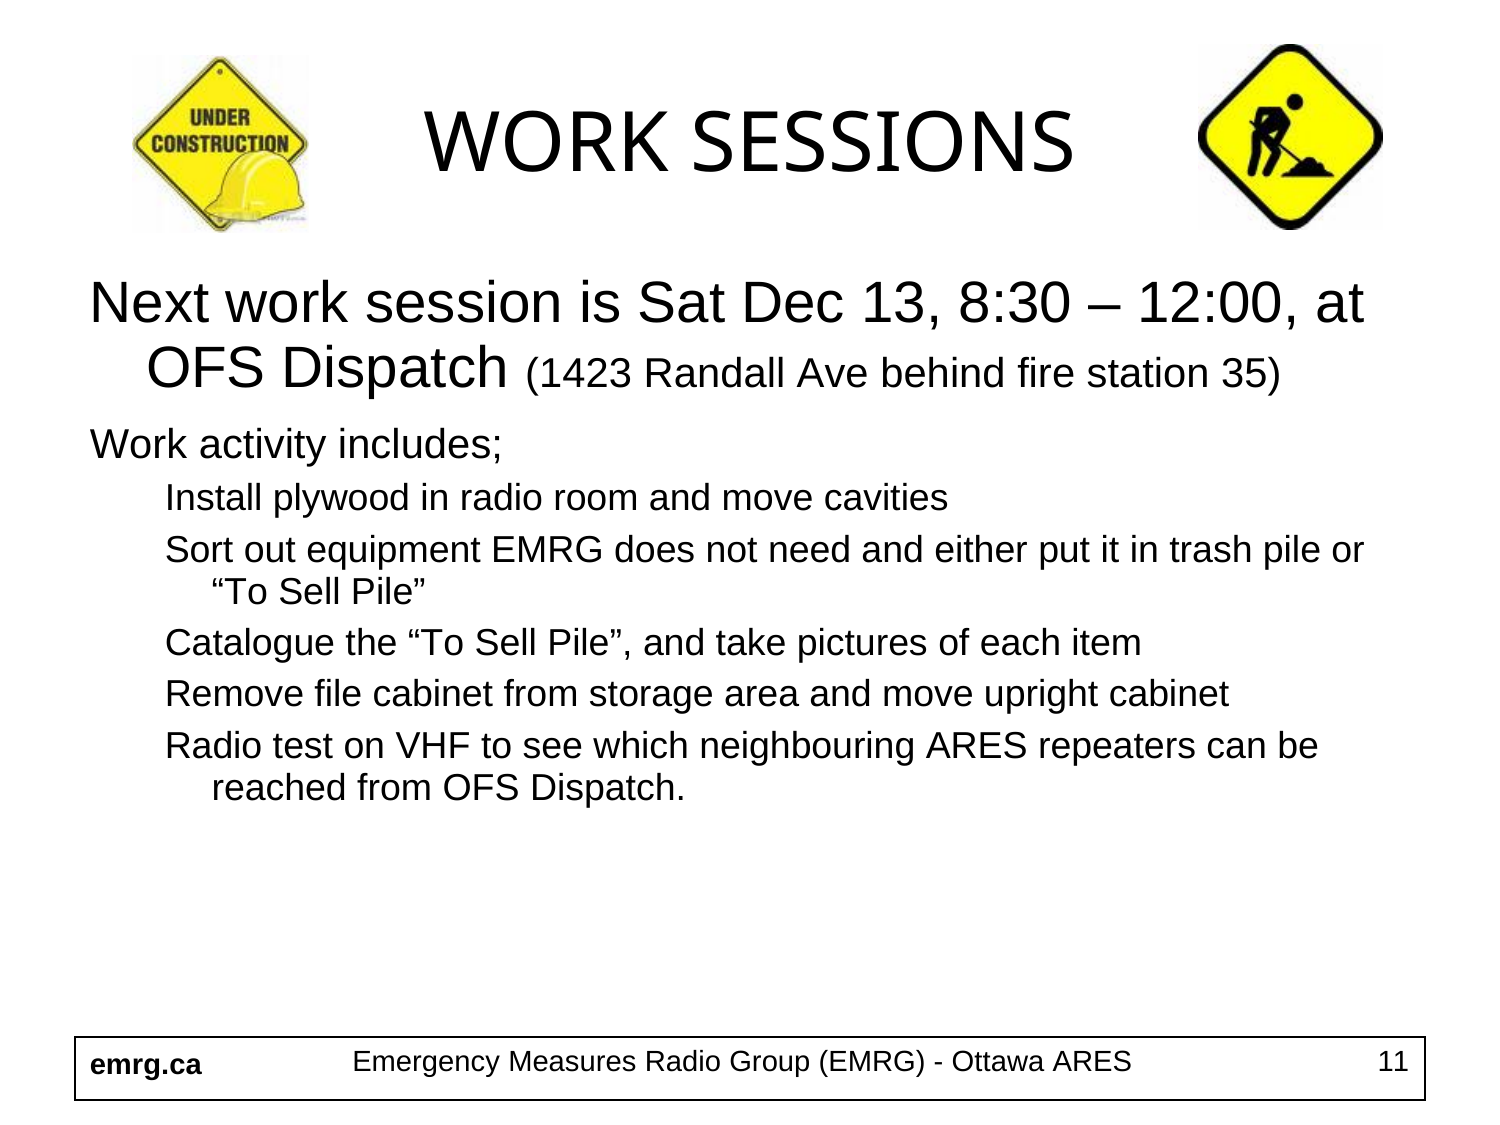

# WORK SESSIONS
Next work session is Sat Dec 13, 8:30 – 12:00, at OFS Dispatch (1423 Randall Ave behind fire station 35)
Work activity includes;
Install plywood in radio room and move cavities
Sort out equipment EMRG does not need and either put it in trash pile or “To Sell Pile”
Catalogue the “To Sell Pile”, and take pictures of each item
Remove file cabinet from storage area and move upright cabinet
Radio test on VHF to see which neighbouring ARES repeaters can be reached from OFS Dispatch.
Emergency Measures Radio Group (EMRG) - Ottawa ARES
11